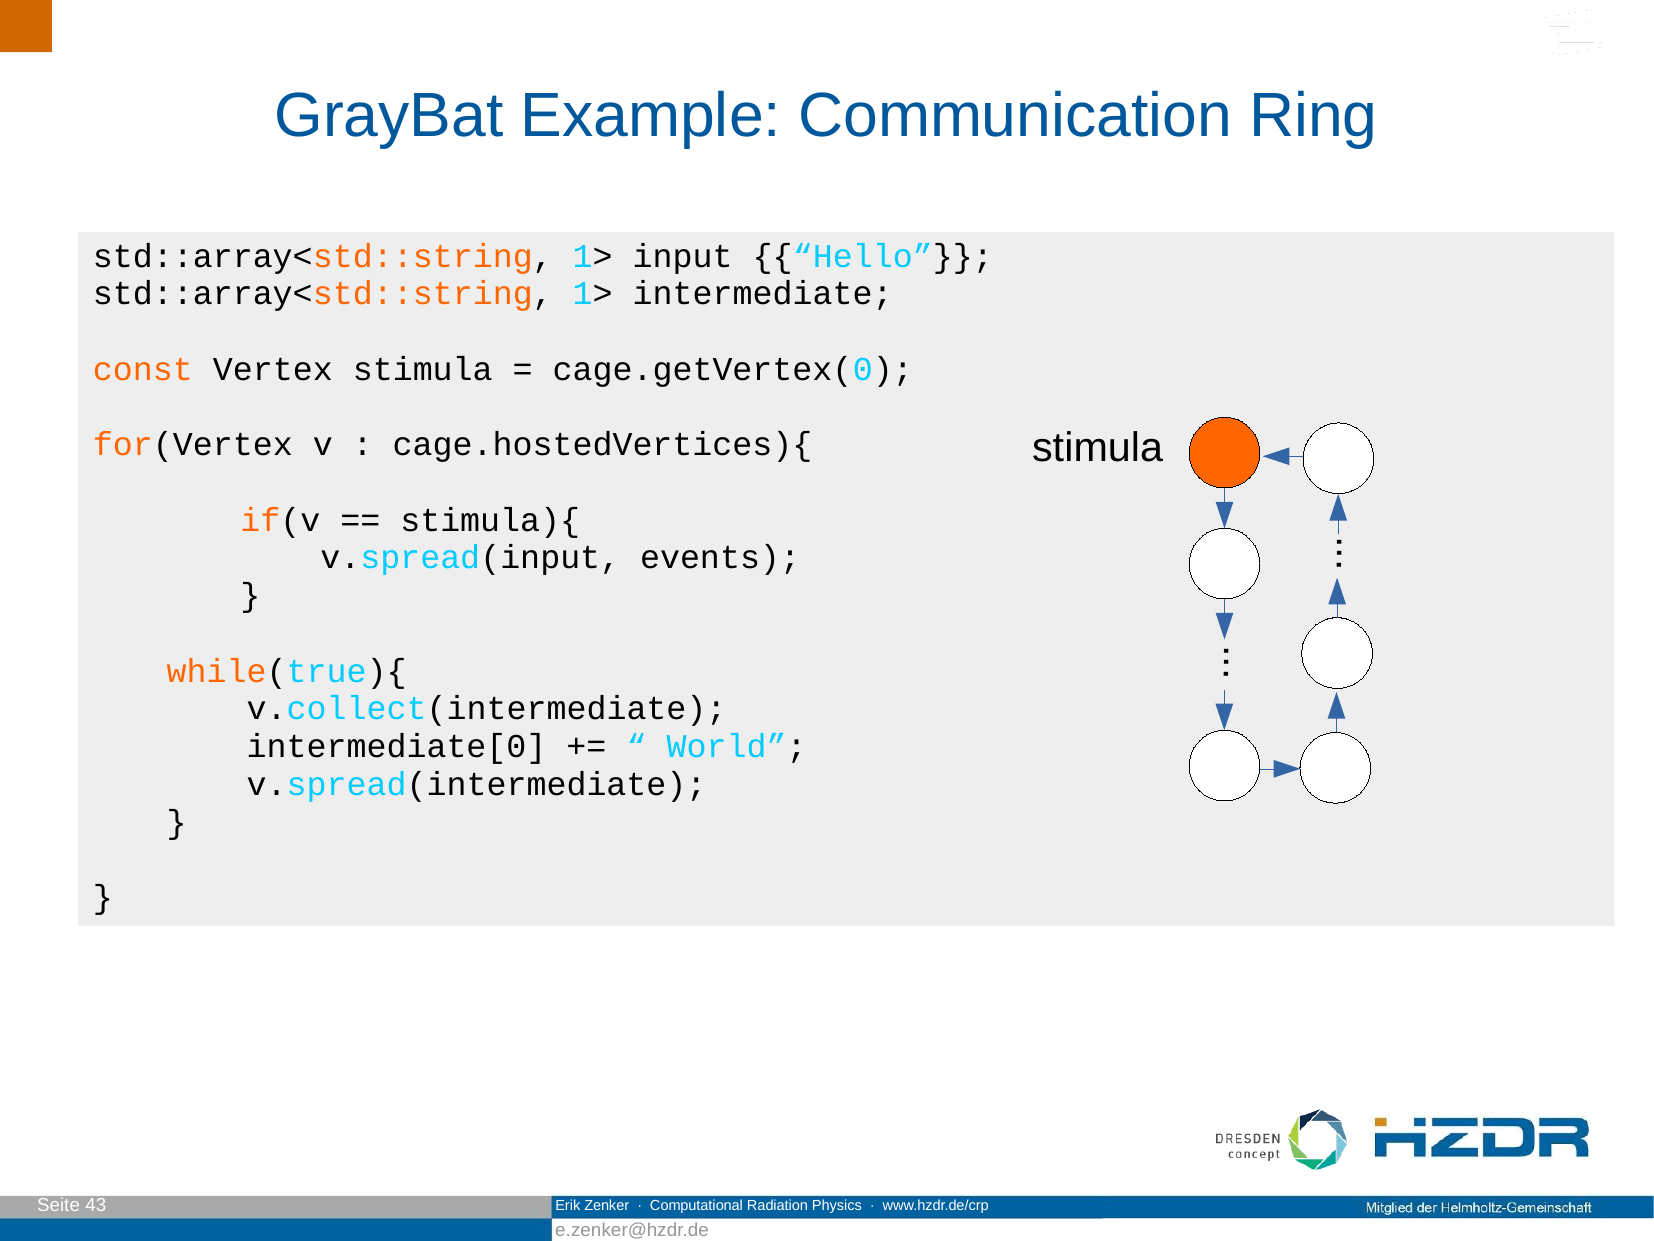

# GrayBat Example: Communication Ring
std::array<std::string, 1> input {{“Hello”}};
std::array<std::string, 1> intermediate;
const Vertex stimula = cage.getVertex(0);
for(Vertex v : cage.hostedVertices){
 	if(v == stimula){
 	 v.spread(input, events);
 	}
	while(true){
	 v.collect(intermediate);
	 intermediate[0] += “ World”;
	 v.spread(intermediate);
	}
}
stimula
...
...